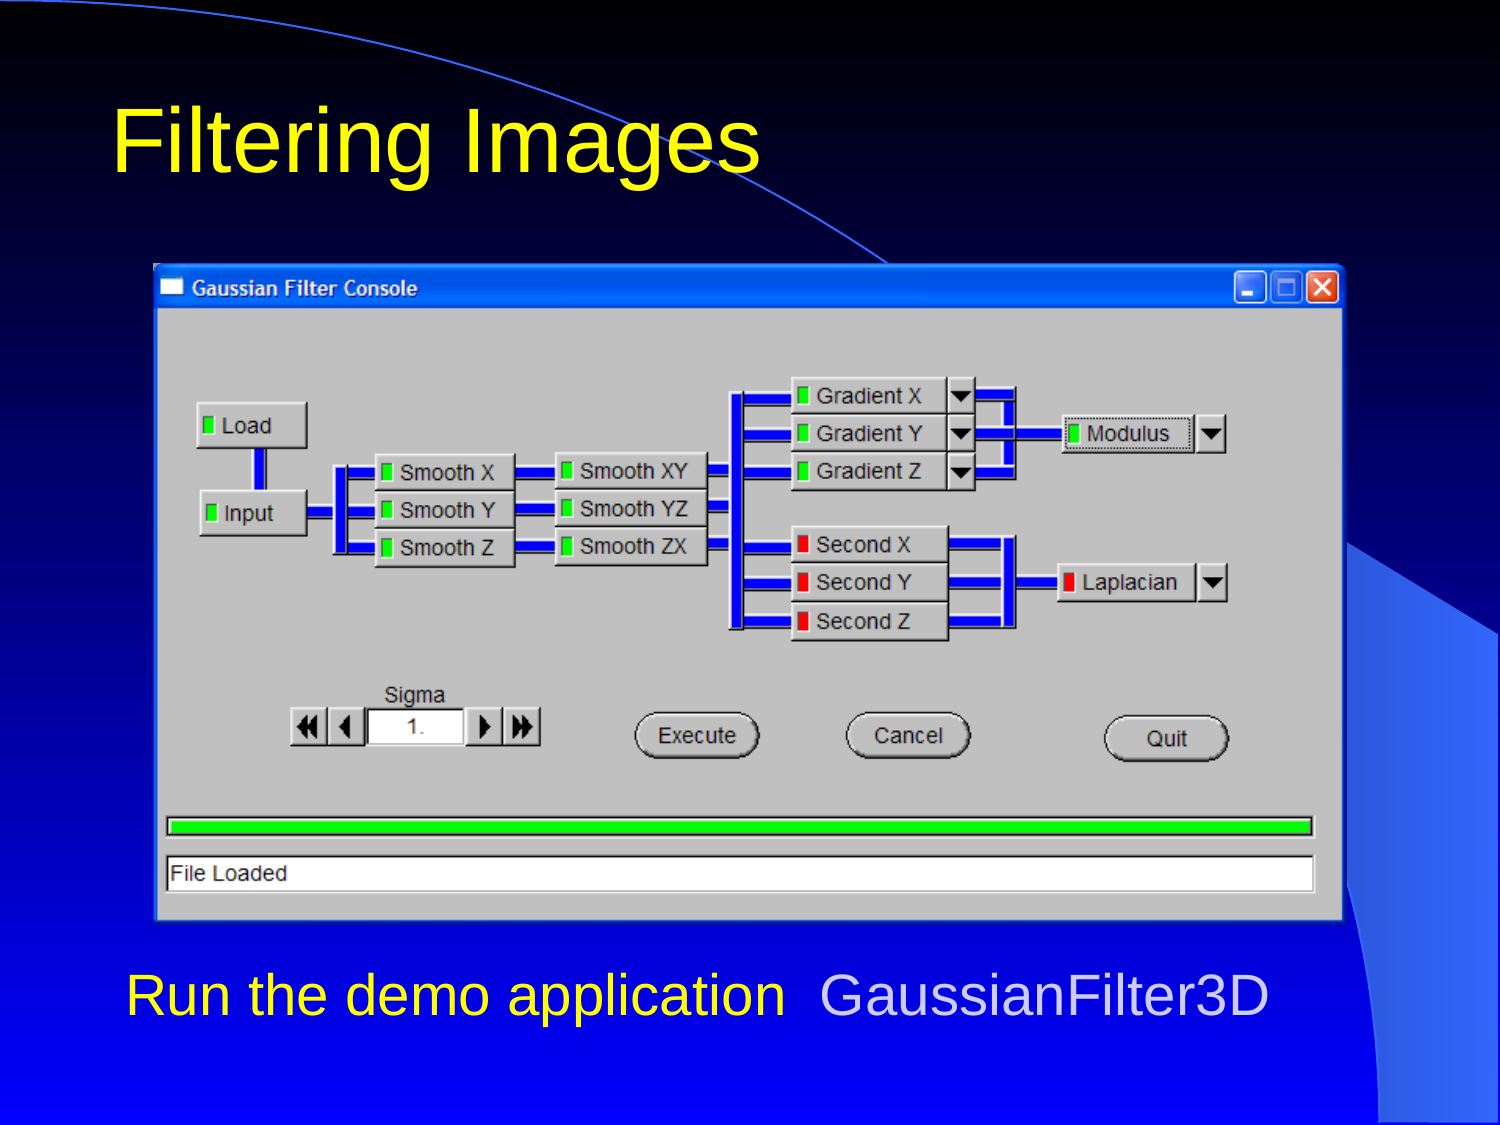

# Filtering Images
Run the demo application GaussianFilter3D